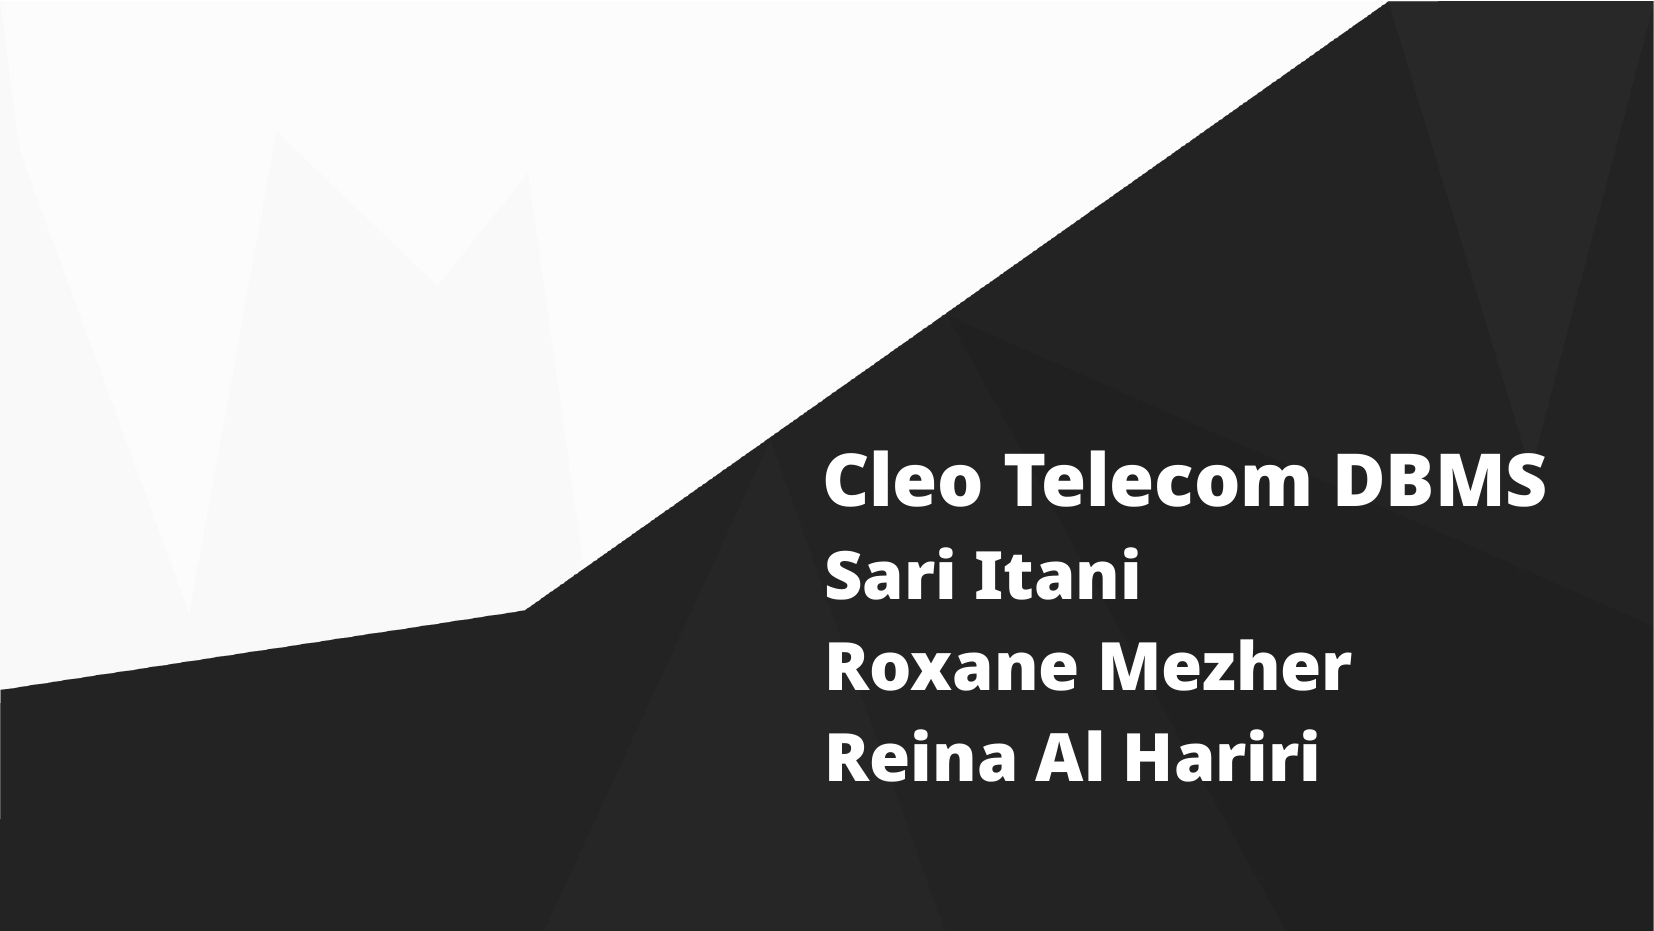

# Cleo Telecom DBMS
Sari Itani
Roxane Mezher
Reina Al Hariri